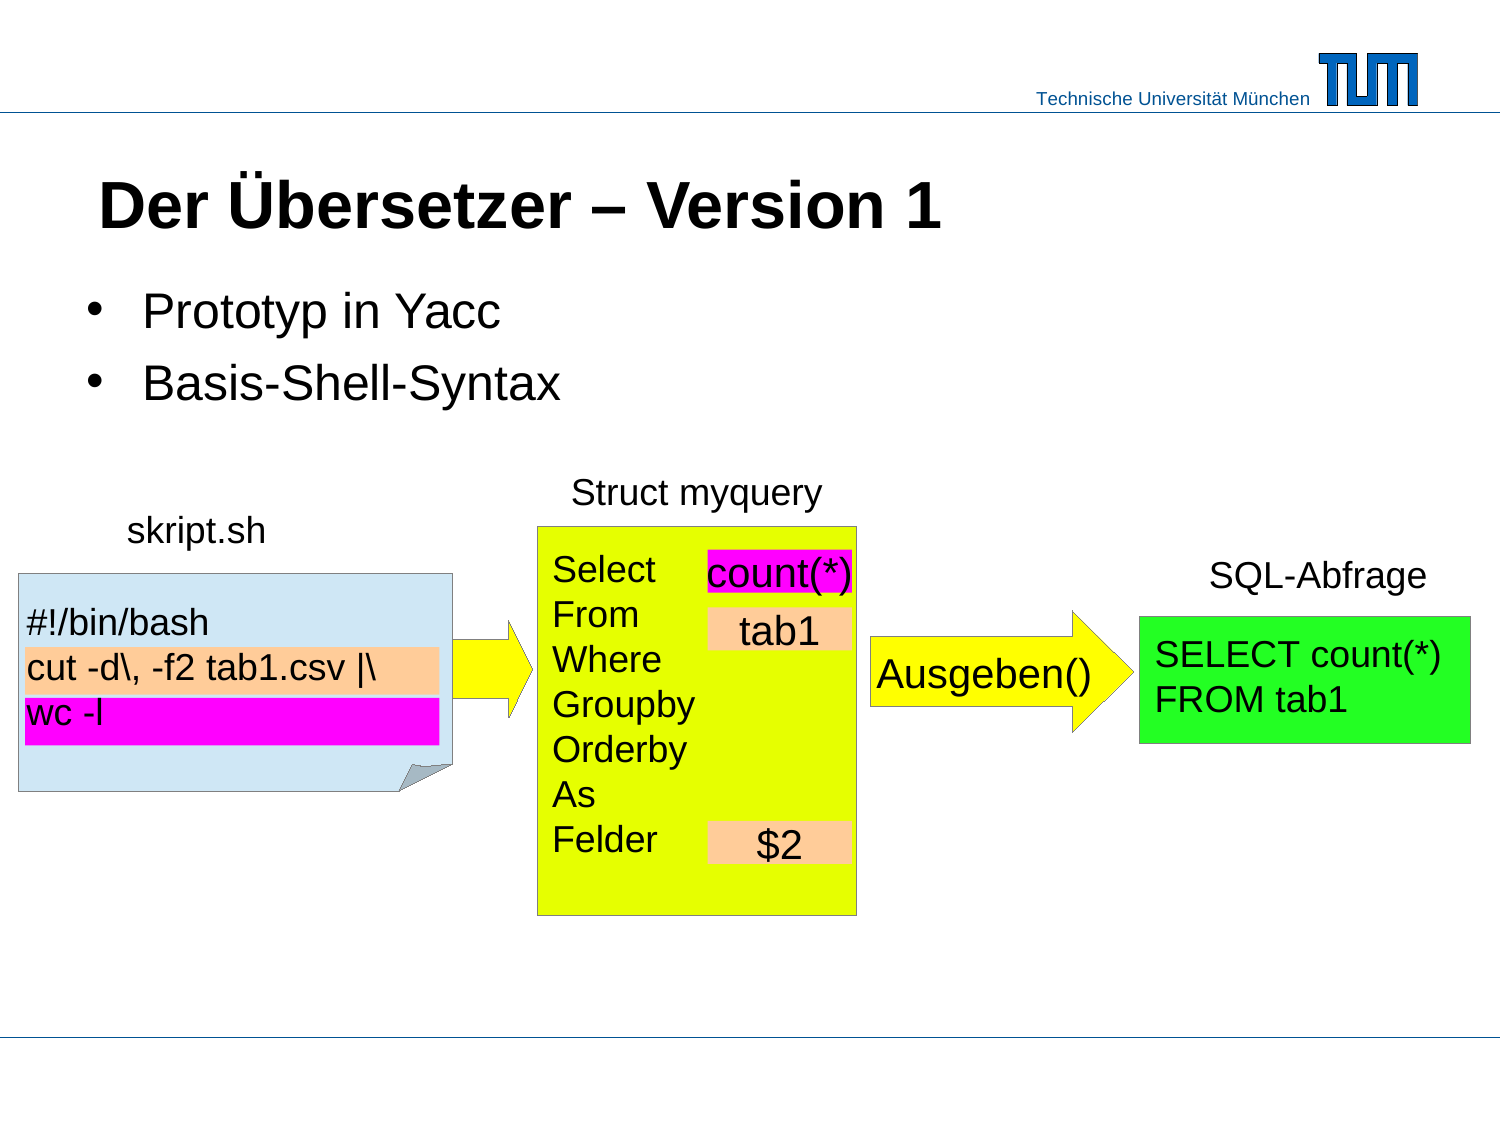

# Der Übersetzer – Version 1
Prototyp in Yacc
Basis-Shell-Syntax
Struct myquery
Select
From
Where
Groupby
Orderby
As
Felder
skript.sh
#!/bin/bash
cut -d\, -f2 tab1.csv |\
wc -l
SQL-Abfrage
SELECT count(*)
FROM tab1
count(*)
tab1
Ausgeben()
$2